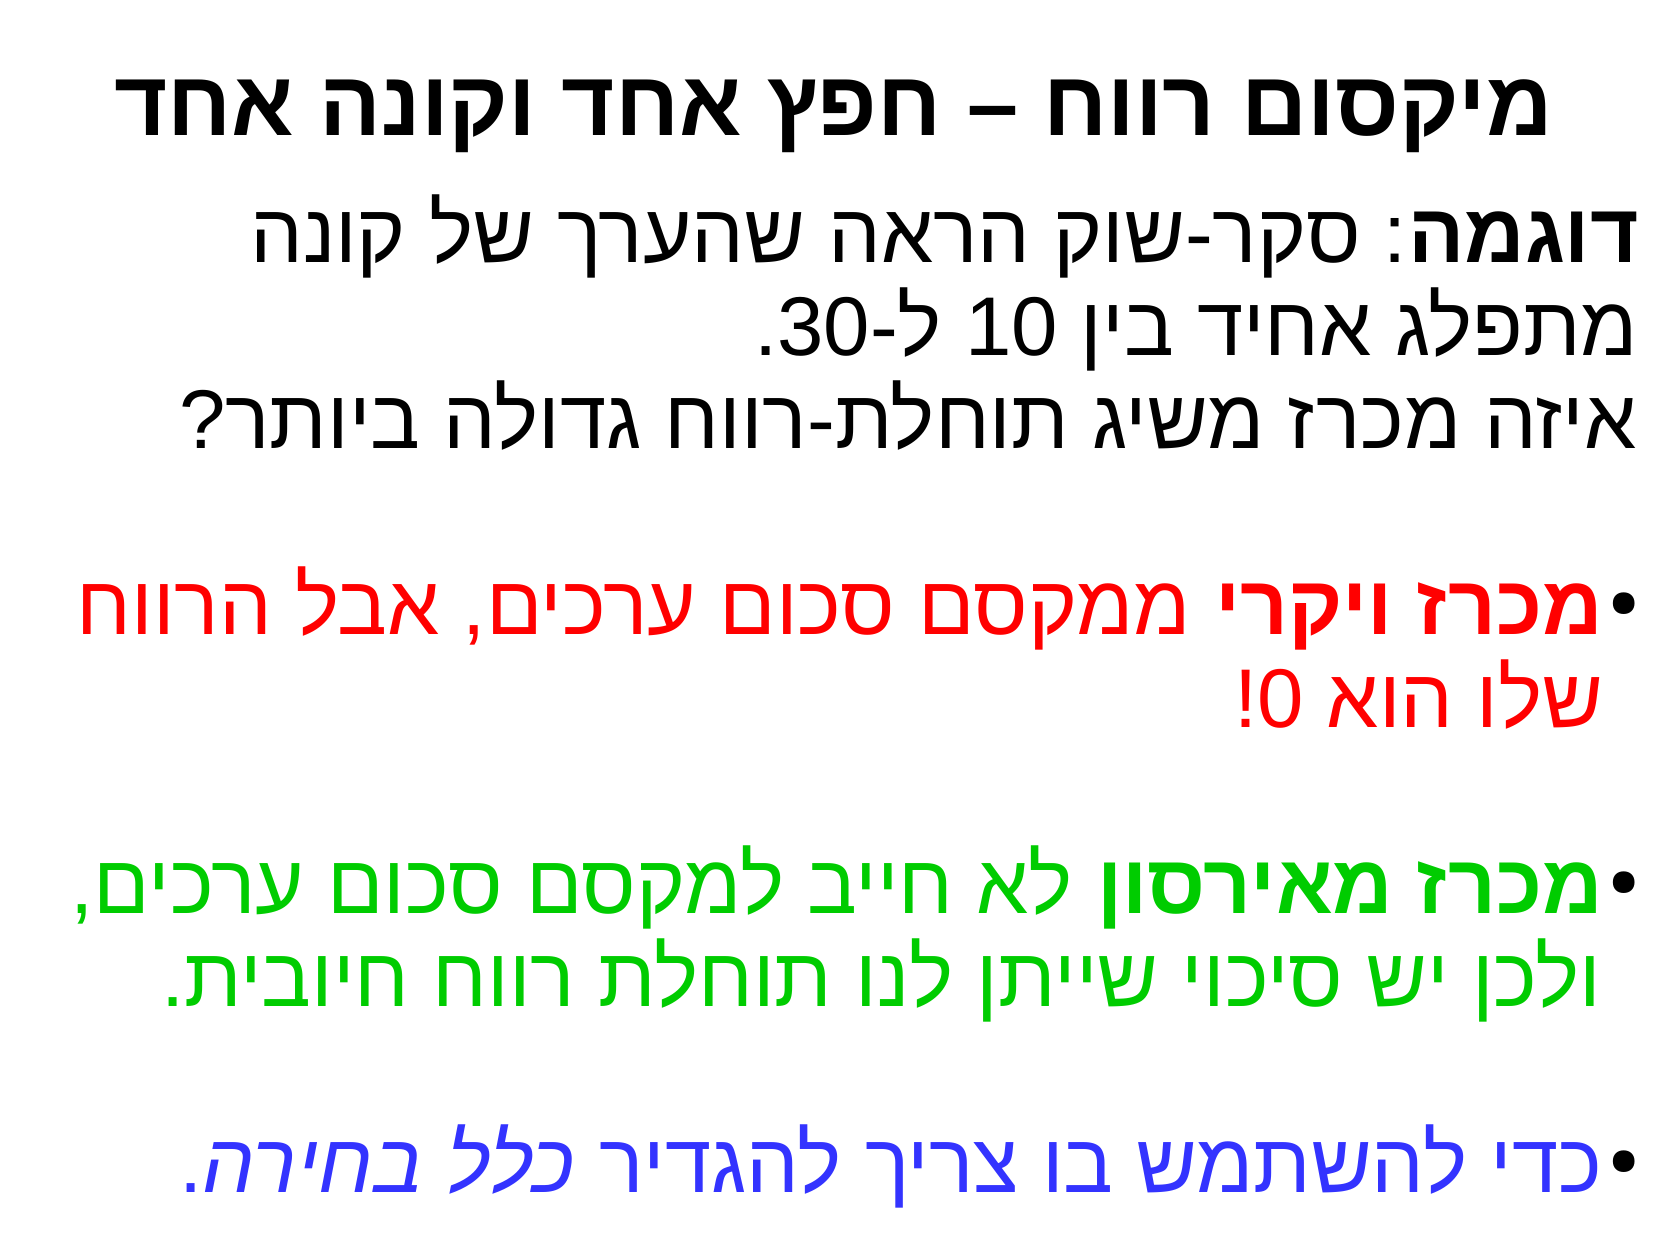

# מיקסום רווח – חפץ אחד וקונה אחד
דוגמה: סקר-שוק הראה שהערך של קונה מתפלג אחיד בין 10 ל-30.
איזה מכרז משיג תוחלת-רווח גדולה ביותר?
מכרז ויקרי ממקסם סכום ערכים, אבל הרווח שלו הוא 0!
מכרז מאירסון לא חייב למקסם סכום ערכים,
ולכן יש סיכוי שייתן לנו תוחלת רווח חיובית.
כדי להשתמש בו צריך להגדיר כלל בחירה.